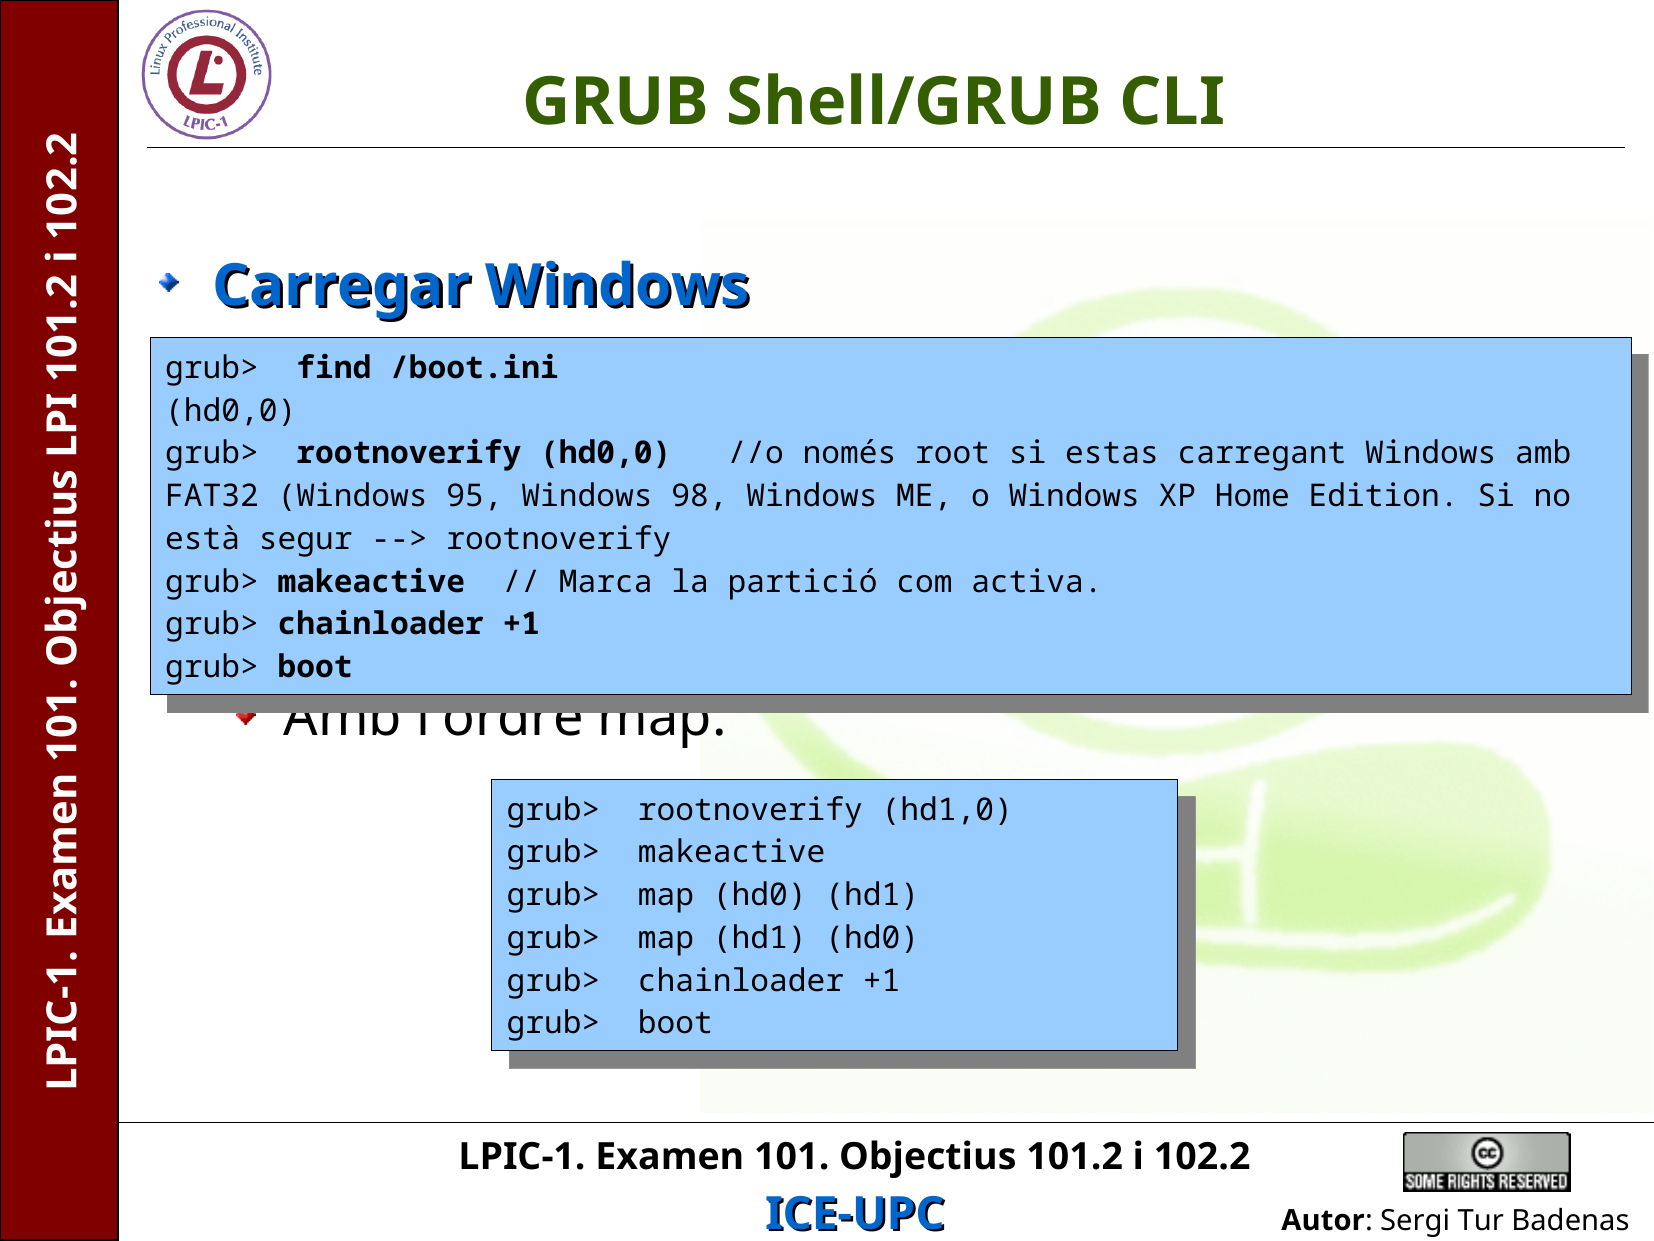

# GRUB Shell/GRUB CLI
Carregar Windows
Amb l'ordre map:
grub> find /boot.ini
(hd0,0)
grub> rootnoverify (hd0,0) //o només root si estas carregant Windows amb FAT32 (Windows 95, Windows 98, Windows ME, o Windows XP Home Edition. Si no està segur --> rootnoverify
grub> makeactive // Marca la partició com activa.
grub> chainloader +1
grub> boot
grub> rootnoverify (hd1,0)
grub> makeactive
grub> map (hd0) (hd1)
grub> map (hd1) (hd0)
grub> chainloader +1
grub> boot